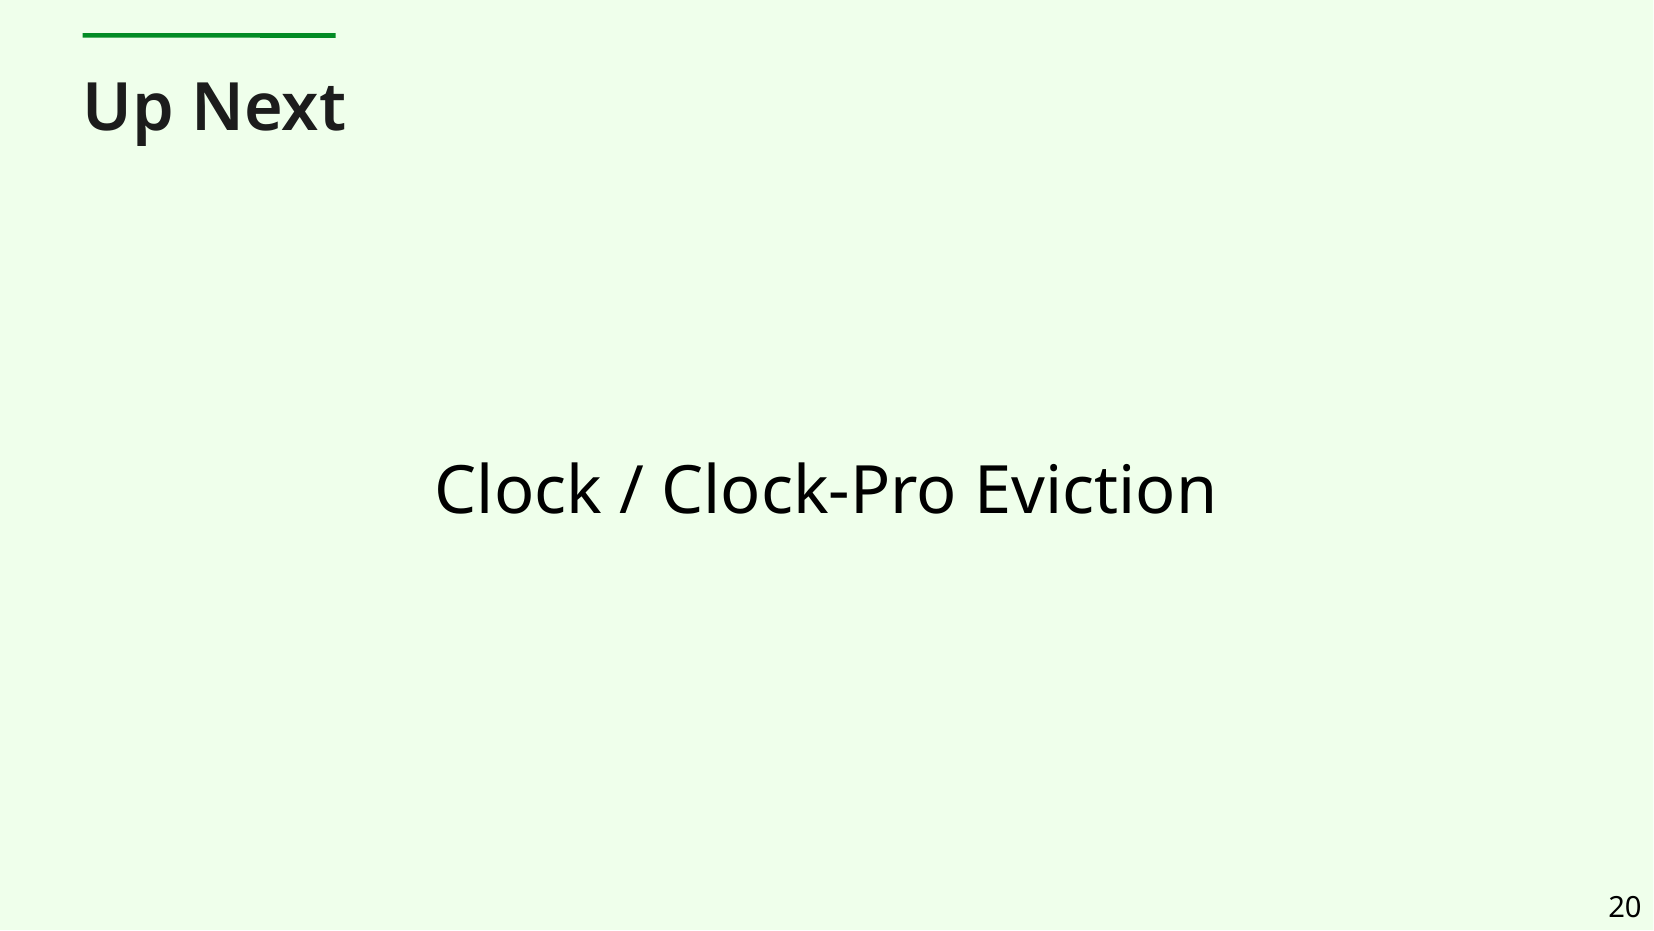

# Up Next
Clock / Clock-Pro Eviction
20